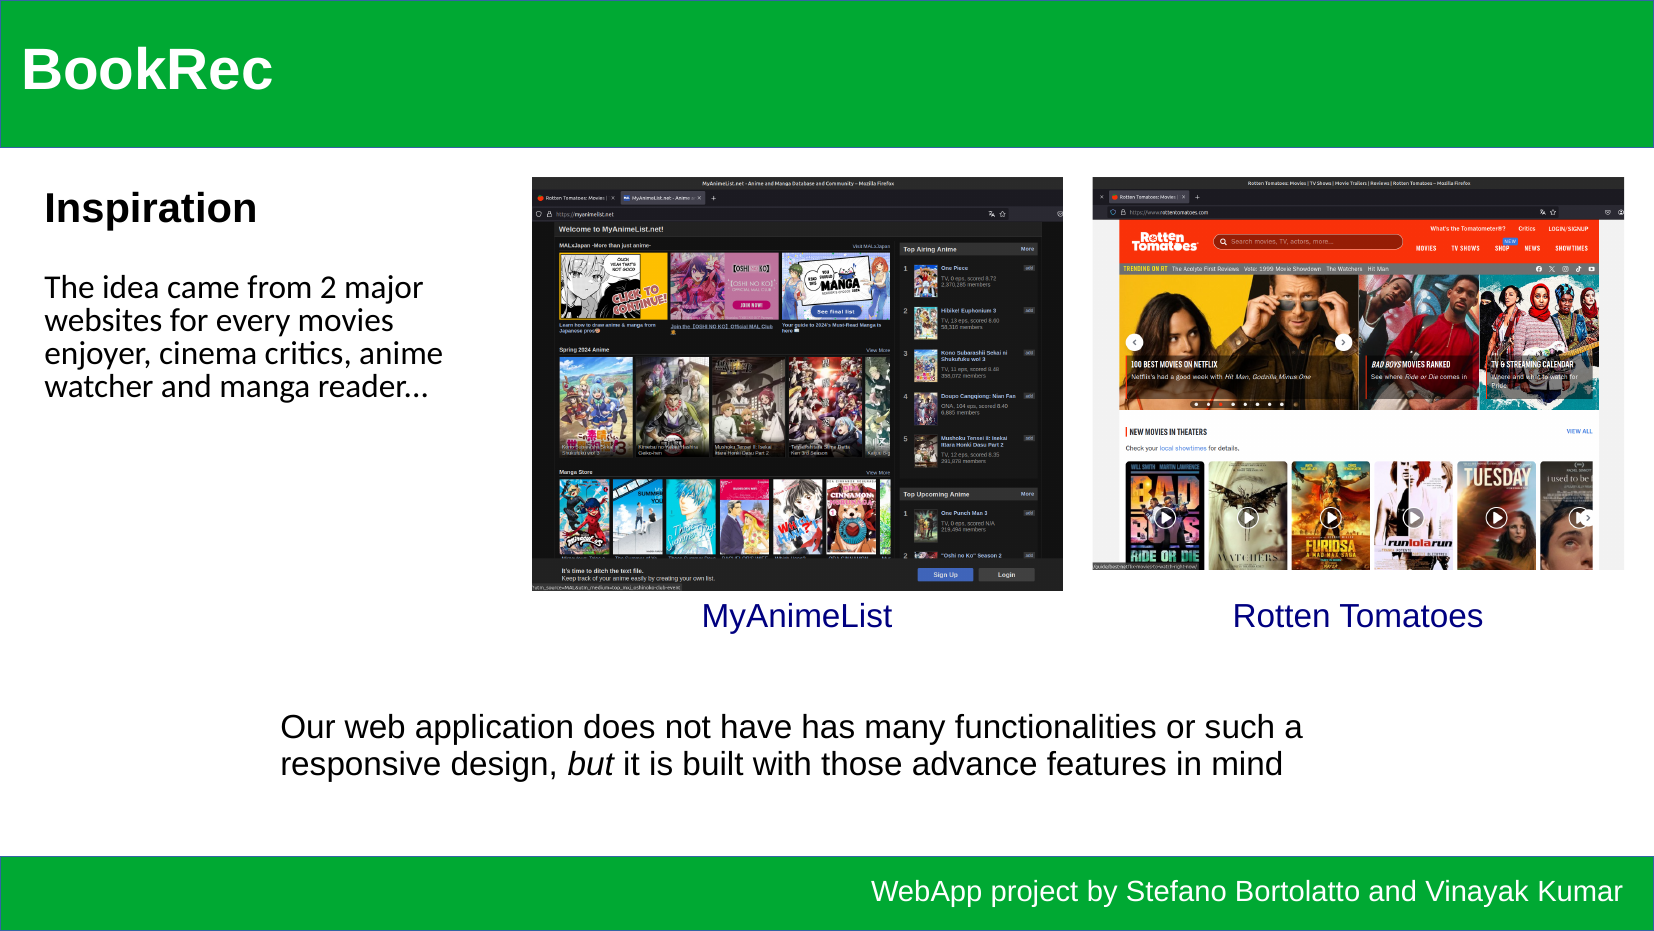

BookRec
Inspiration
The idea came from 2 major websites for every movies enjoyer, cinema critics, anime watcher and manga reader...
MyAnimeList
Rotten Tomatoes
Our web application does not have has many functionalities or such a responsive design, but it is built with those advance features in mind
WebApp project by Stefano Bortolatto and Vinayak Kumar